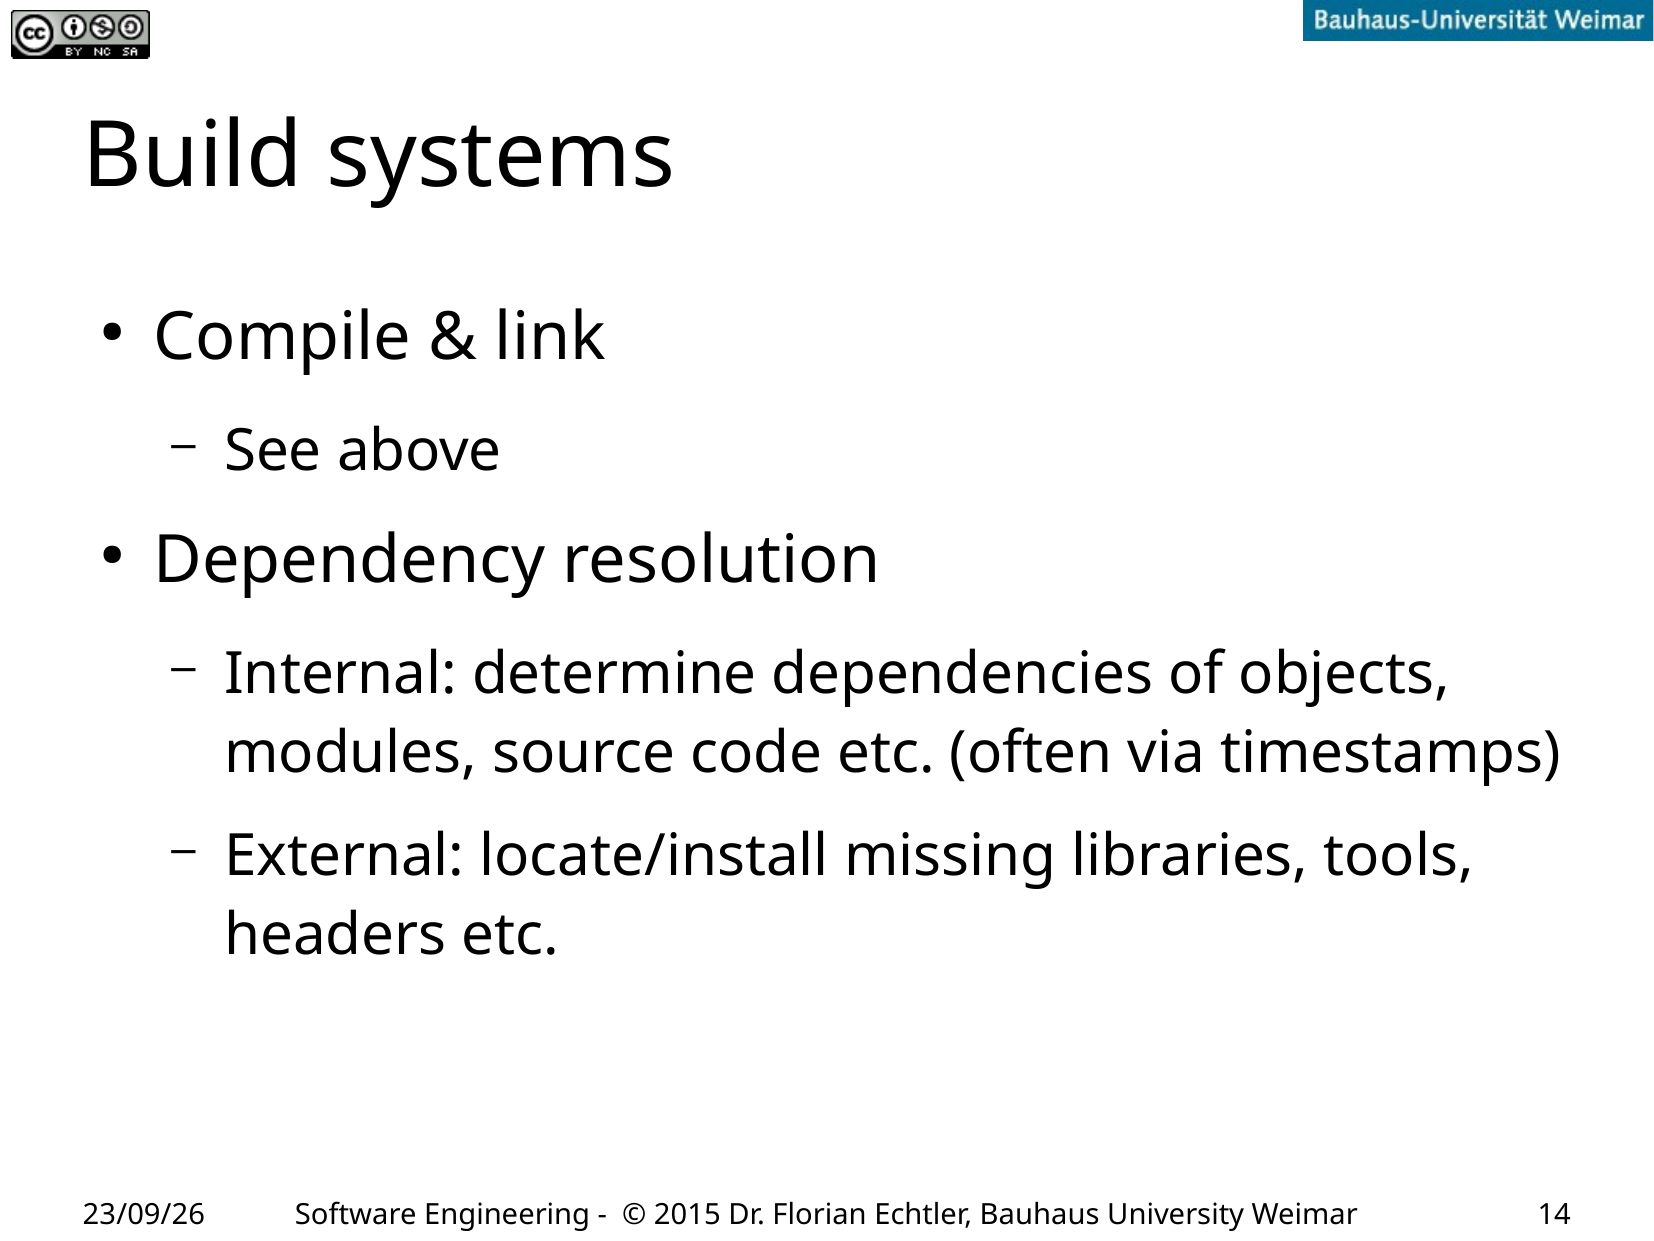

# Build systems
Compile & link
See above
Dependency resolution
Internal: determine dependencies of objects, modules, source code etc. (often via timestamps)
External: locate/install missing libraries, tools, headers etc.
Software Engineering - © 2015 Dr. Florian Echtler, Bauhaus University Weimar
14